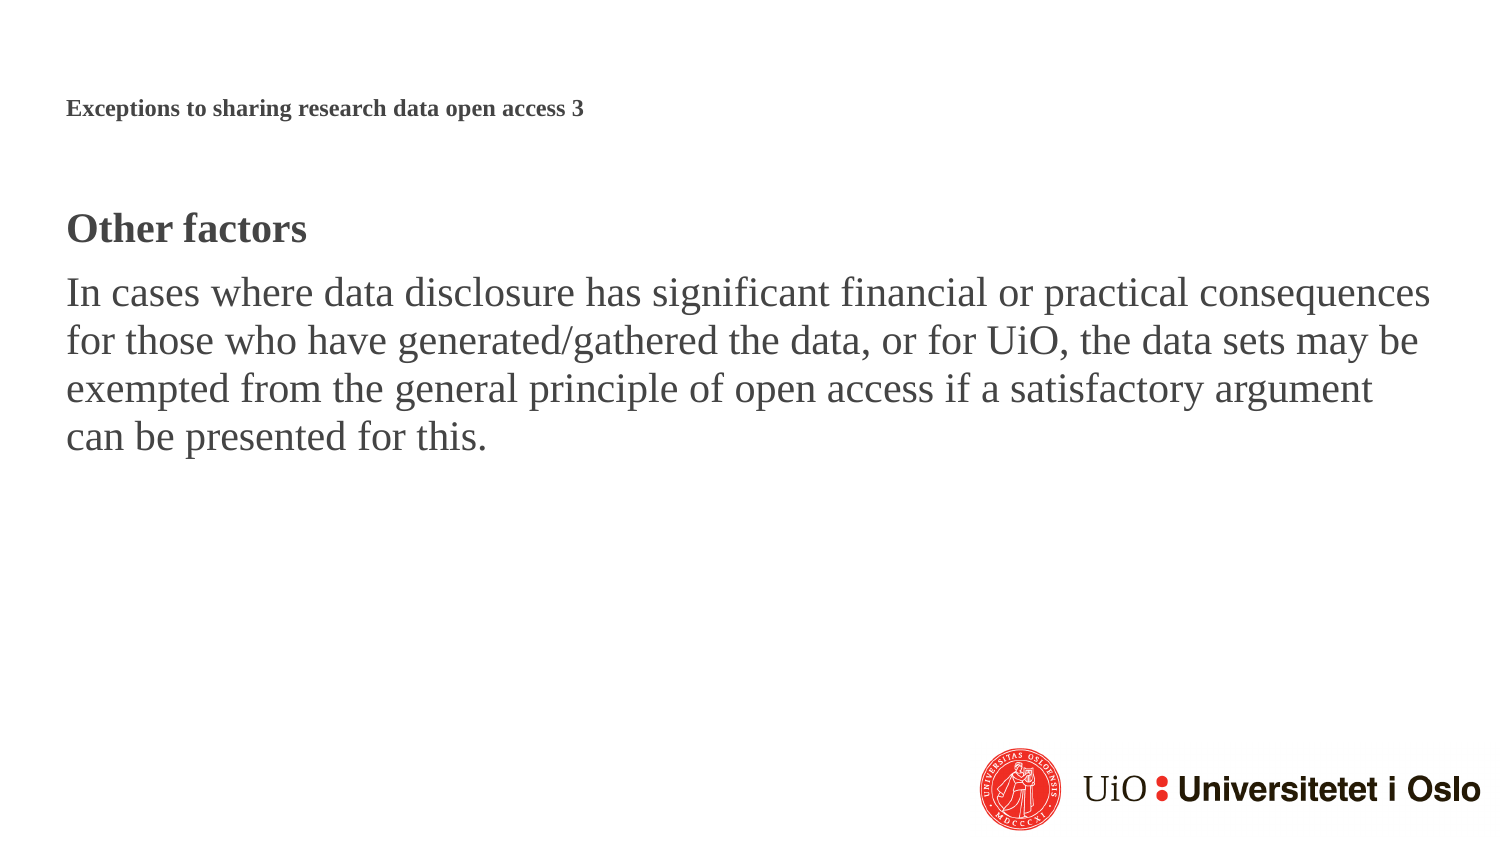

# Exceptions to sharing research data open access 3
Other factors
In cases where data disclosure has significant financial or practical consequences for those who have generated/gathered the data, or for UiO, the data sets may be exempted from the general principle of open access if a satisfactory argument can be presented for this.